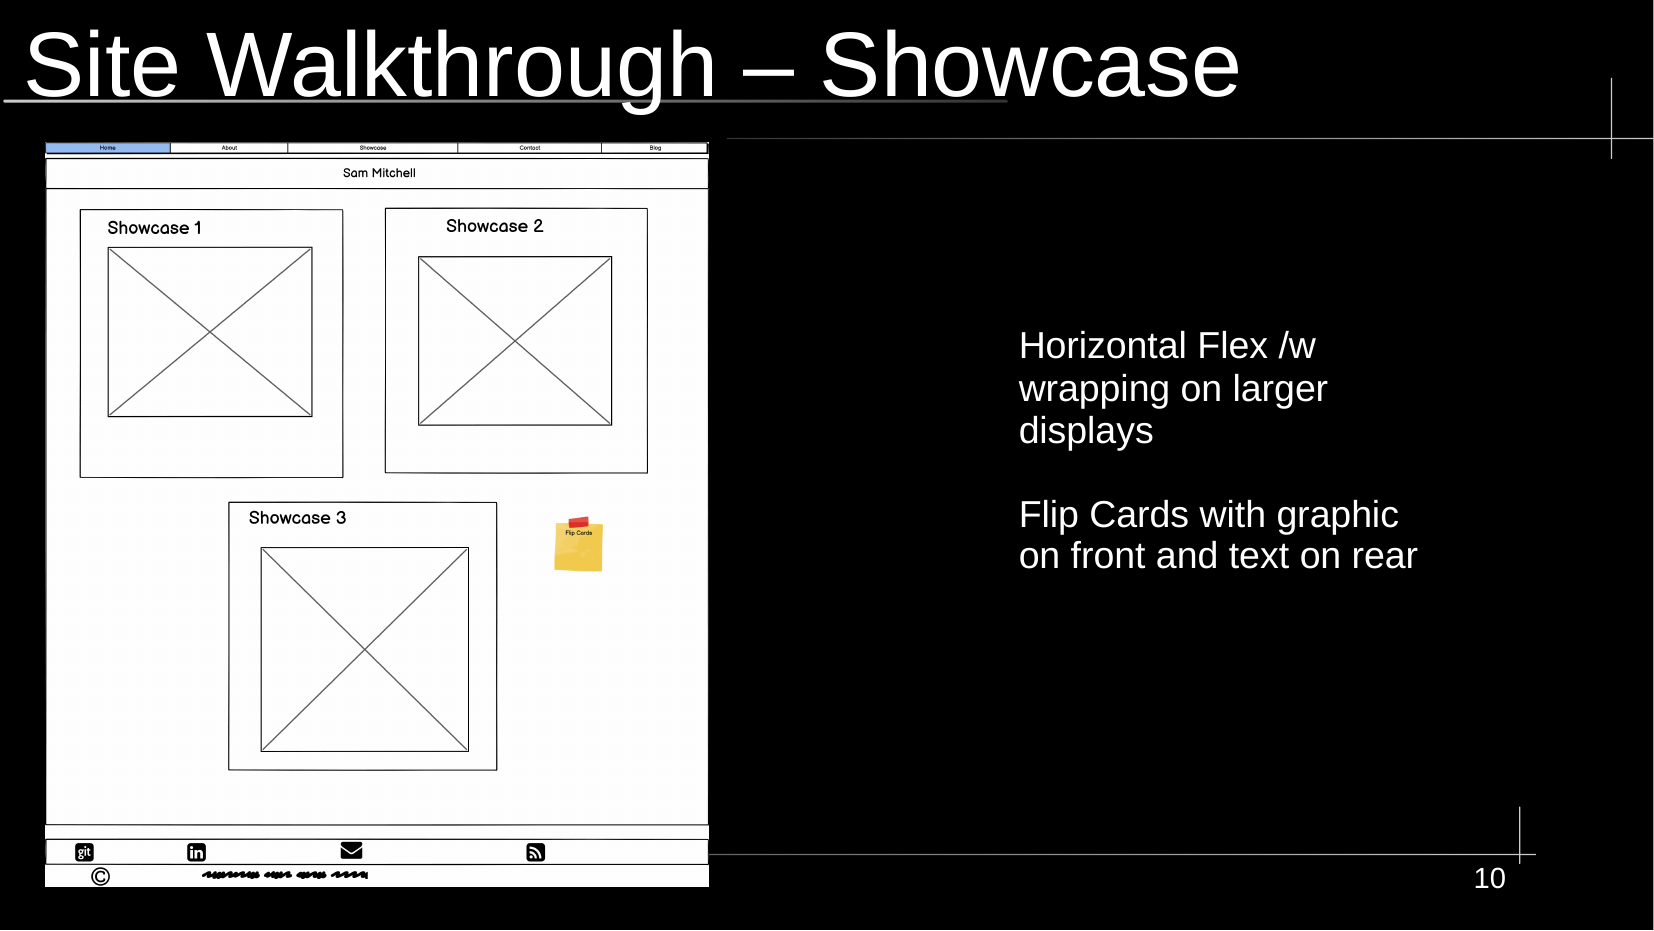

# Site Walkthrough – Showcase
Horizontal Flex /w wrapping on larger displays
Flip Cards with graphic on front and text on rear
10